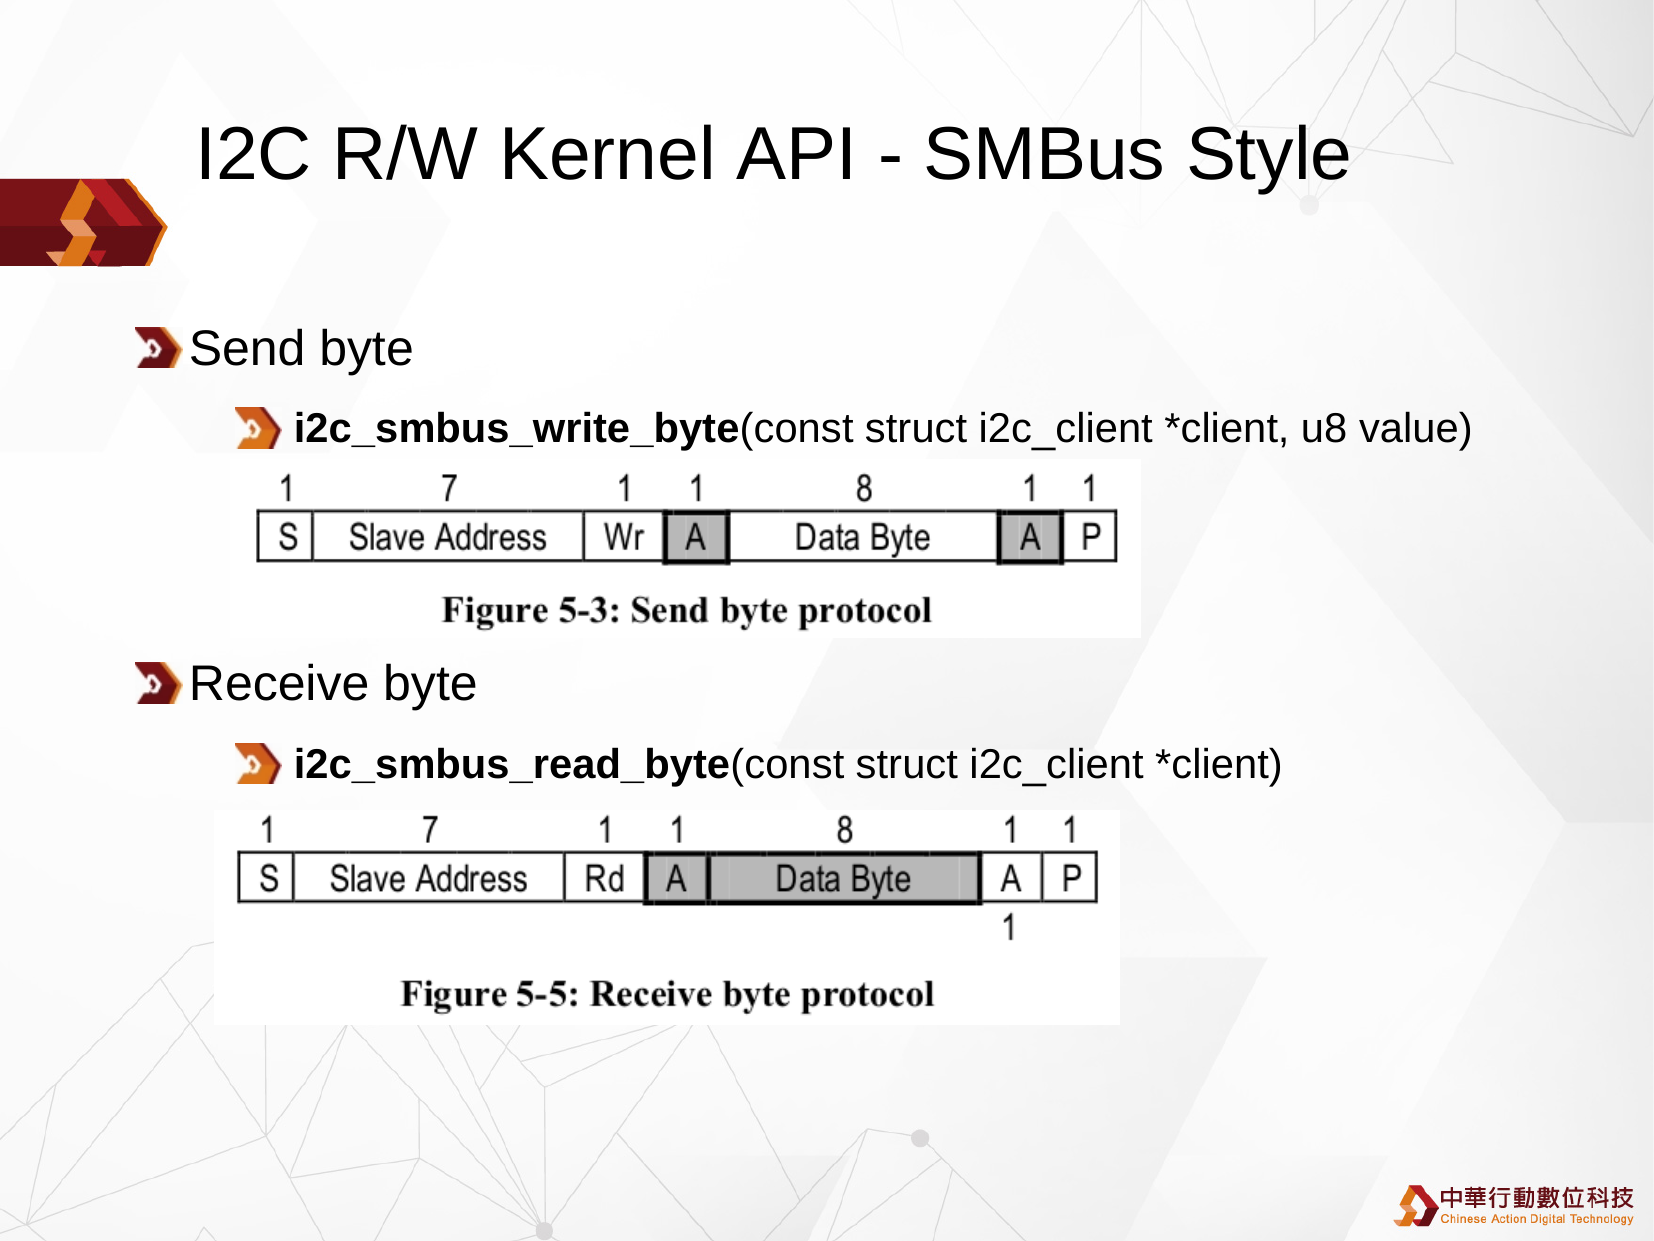

# I2C R/W Kernel API - SMBus Style
Send byte
 i2c_smbus_write_byte(const struct i2c_client *client, u8 value)
Receive byte
 i2c_smbus_read_byte(const struct i2c_client *client)